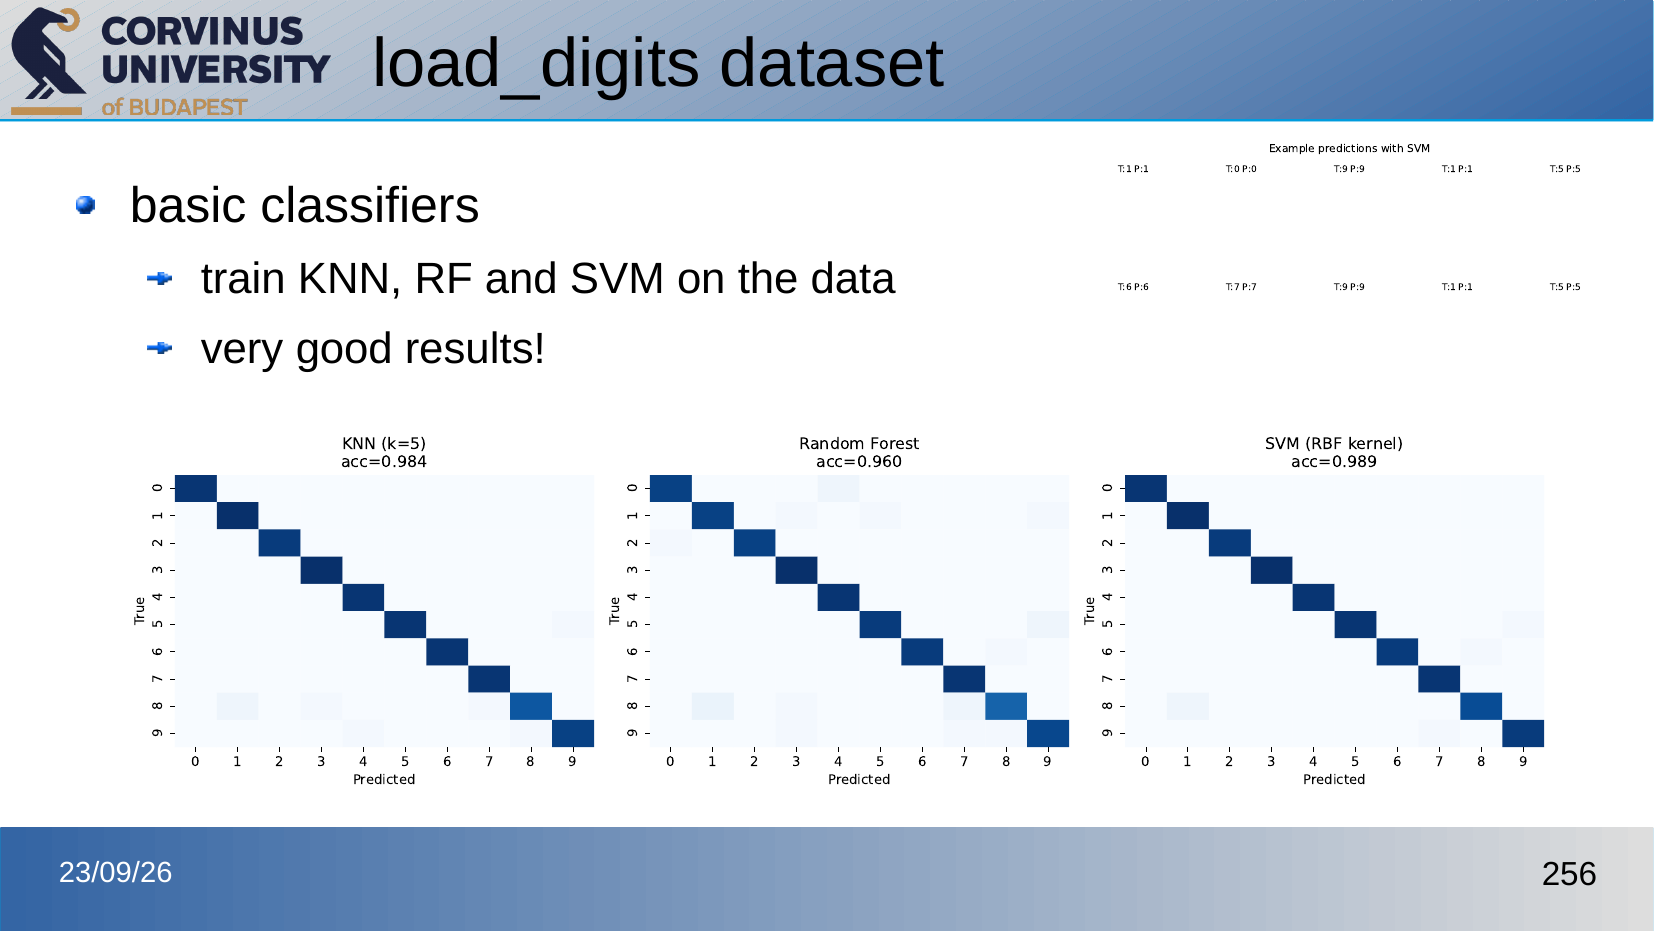

# load_digits dataset
basic classifiers
train KNN, RF and SVM on the data
very good results!